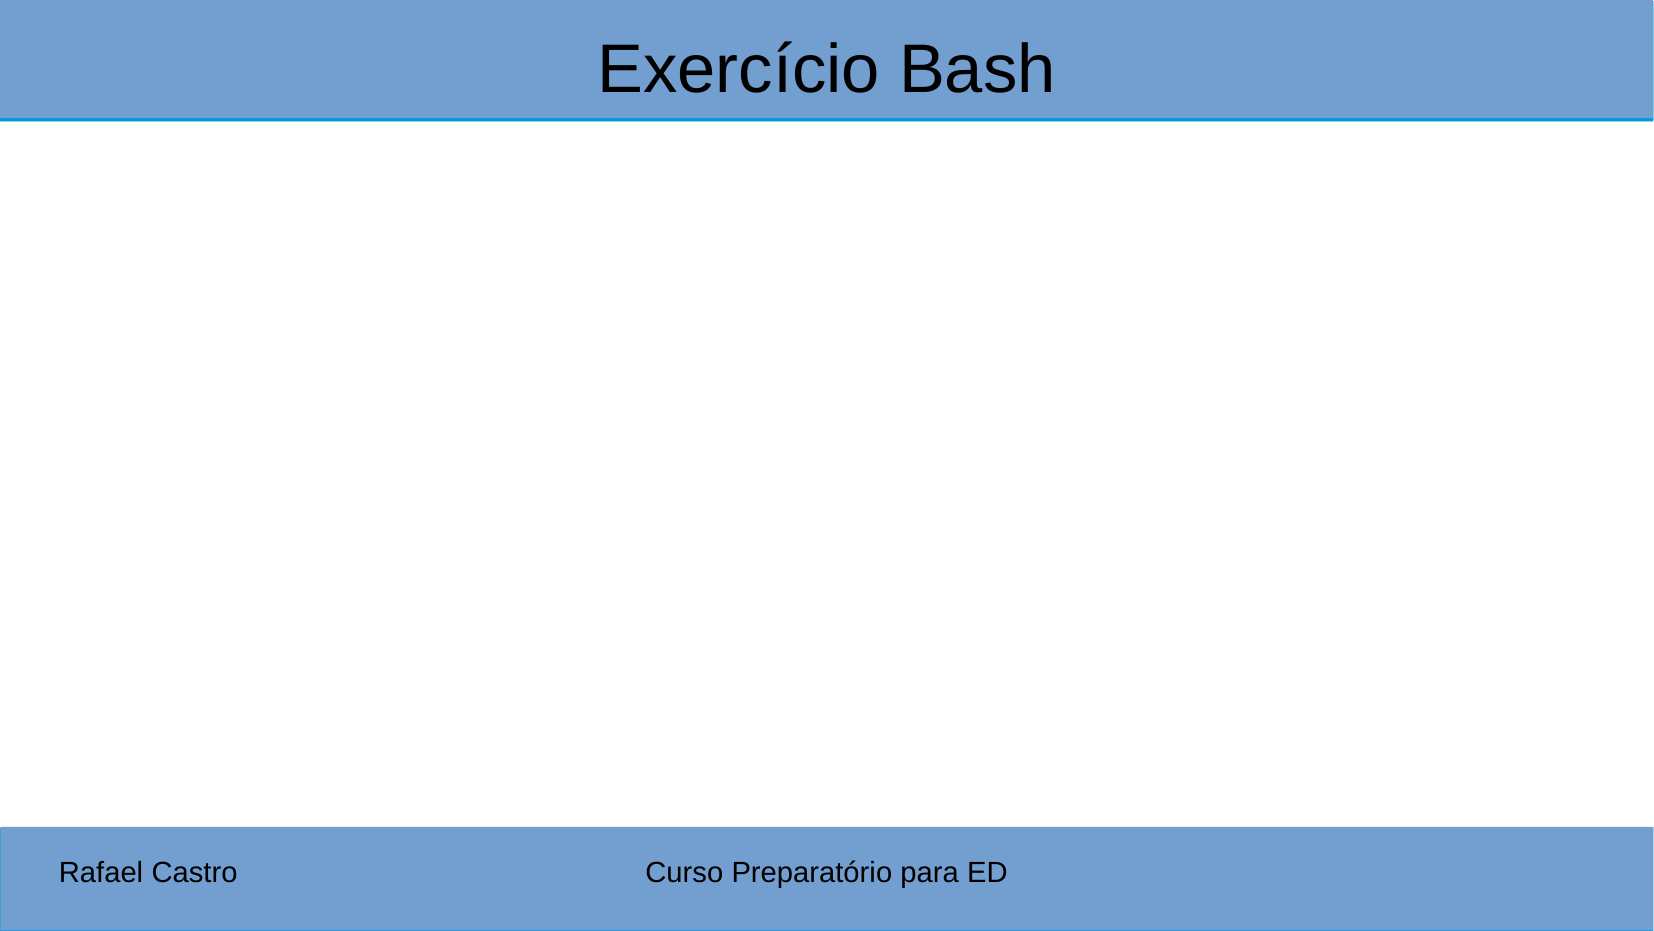

# Exercício Bash
Curso Preparatório para ED